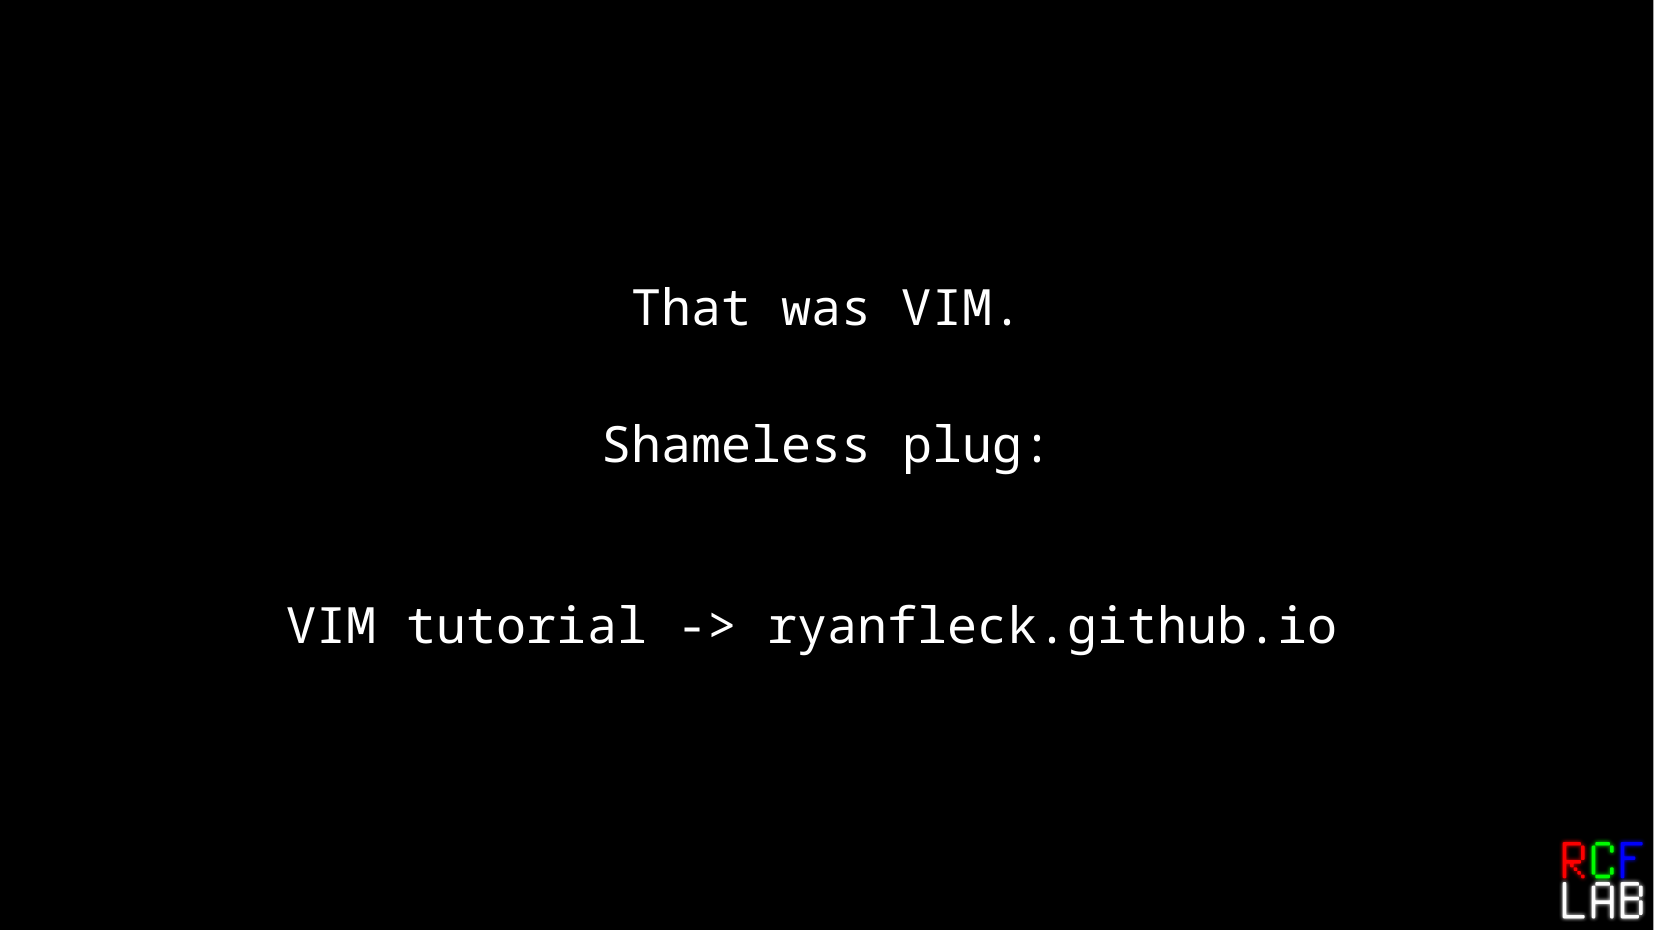

# That was VIM. Shameless plug:
VIM tutorial -> ryanfleck.github.io